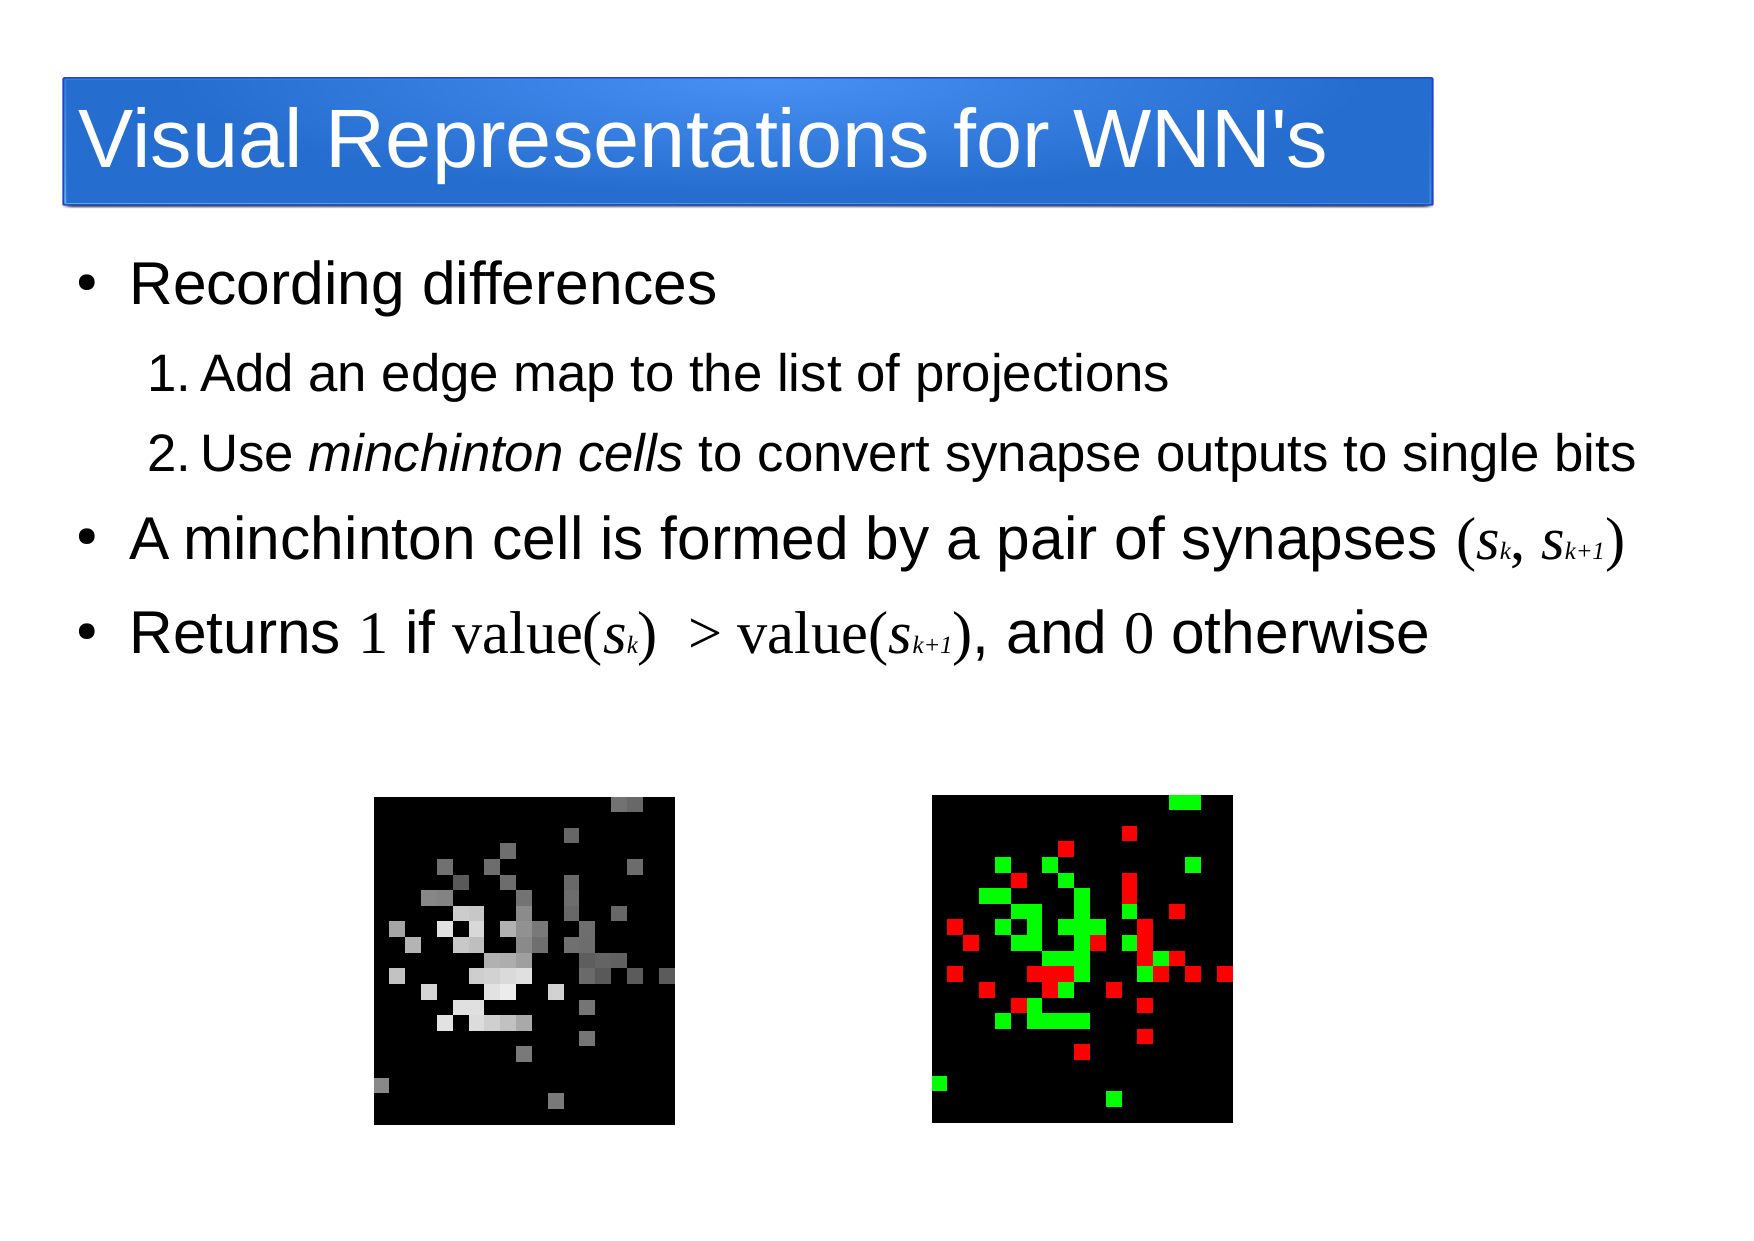

# Visual Representations for WNN's
Recording differences
Add an edge map to the list of projections
Use minchinton cells to convert synapse outputs to single bits
A minchinton cell is formed by a pair of synapses (sk, sk+1)
Returns 1 if value(sk) > value(sk+1), and 0 otherwise